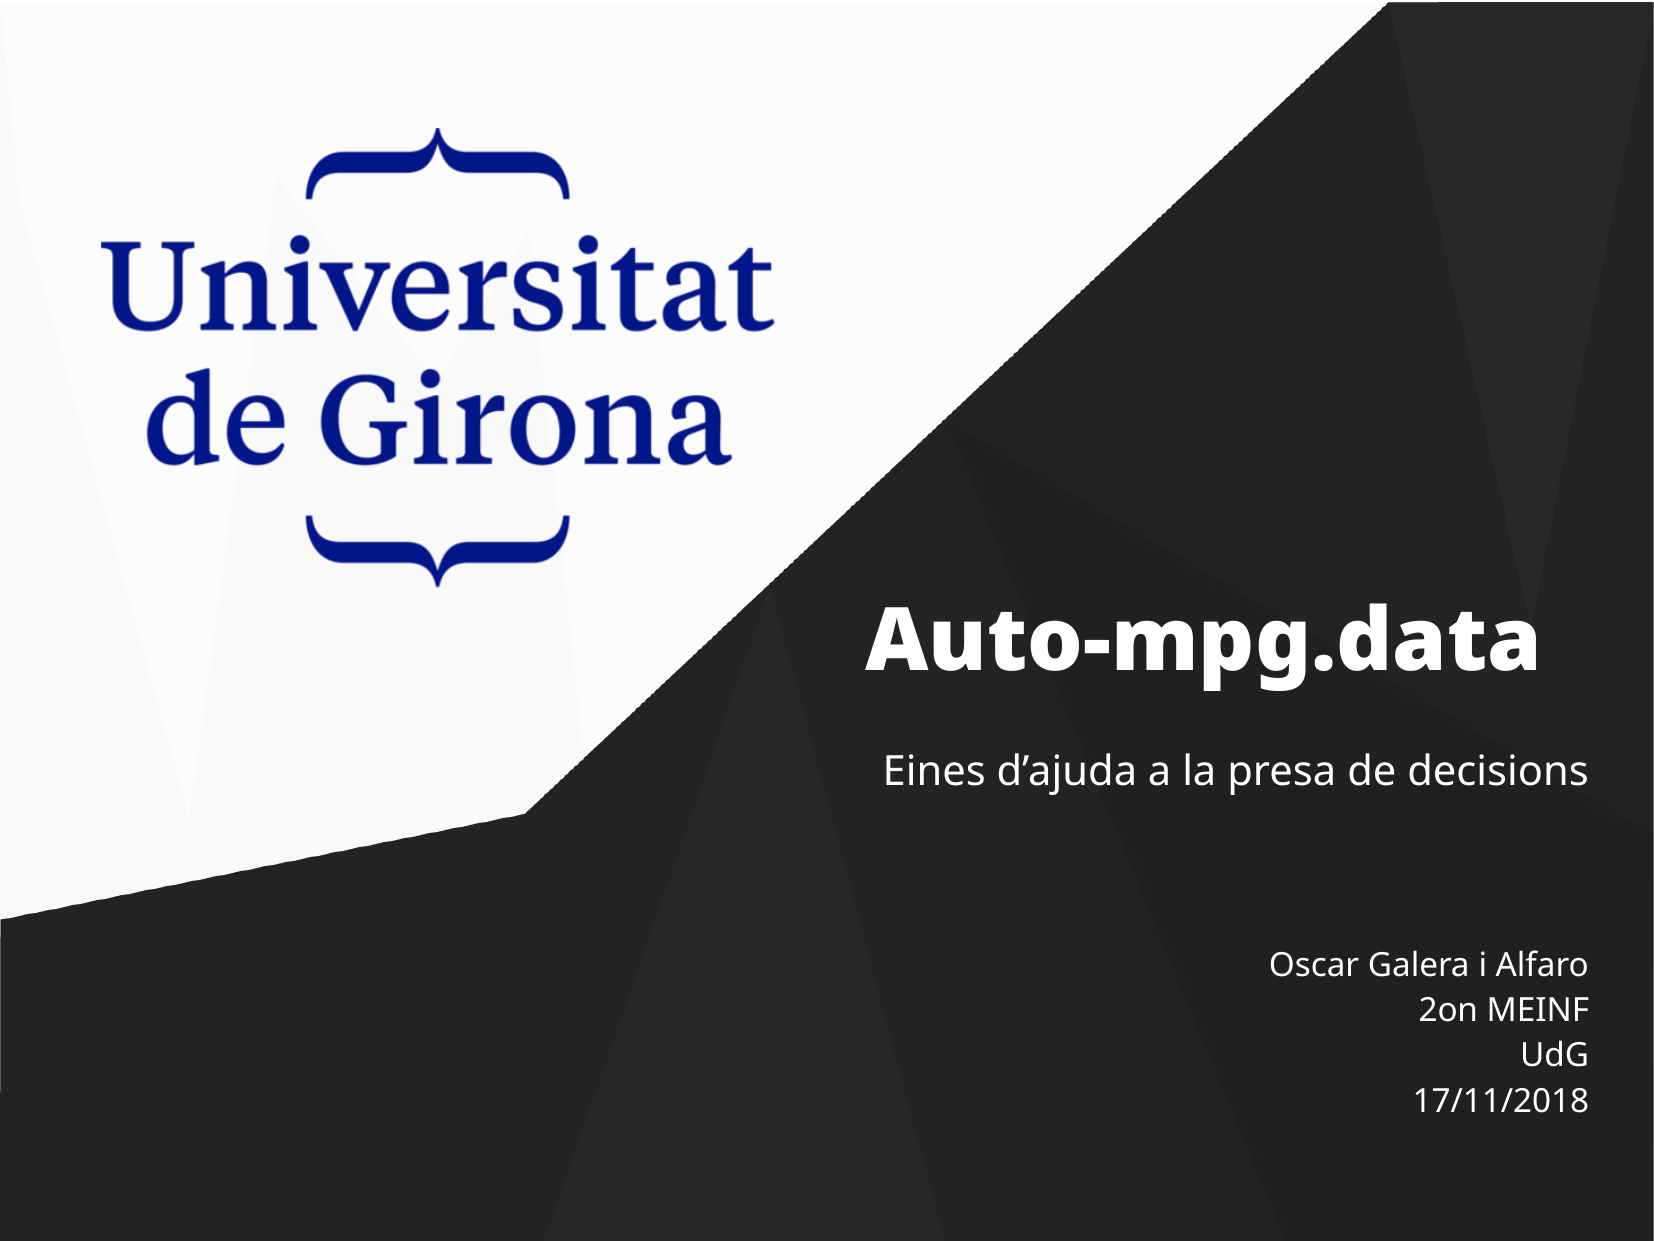

# Auto-mpg.data
Eines d’ajuda a la presa de decisions
Oscar Galera i Alfaro
2on MEINF
UdG
17/11/2018